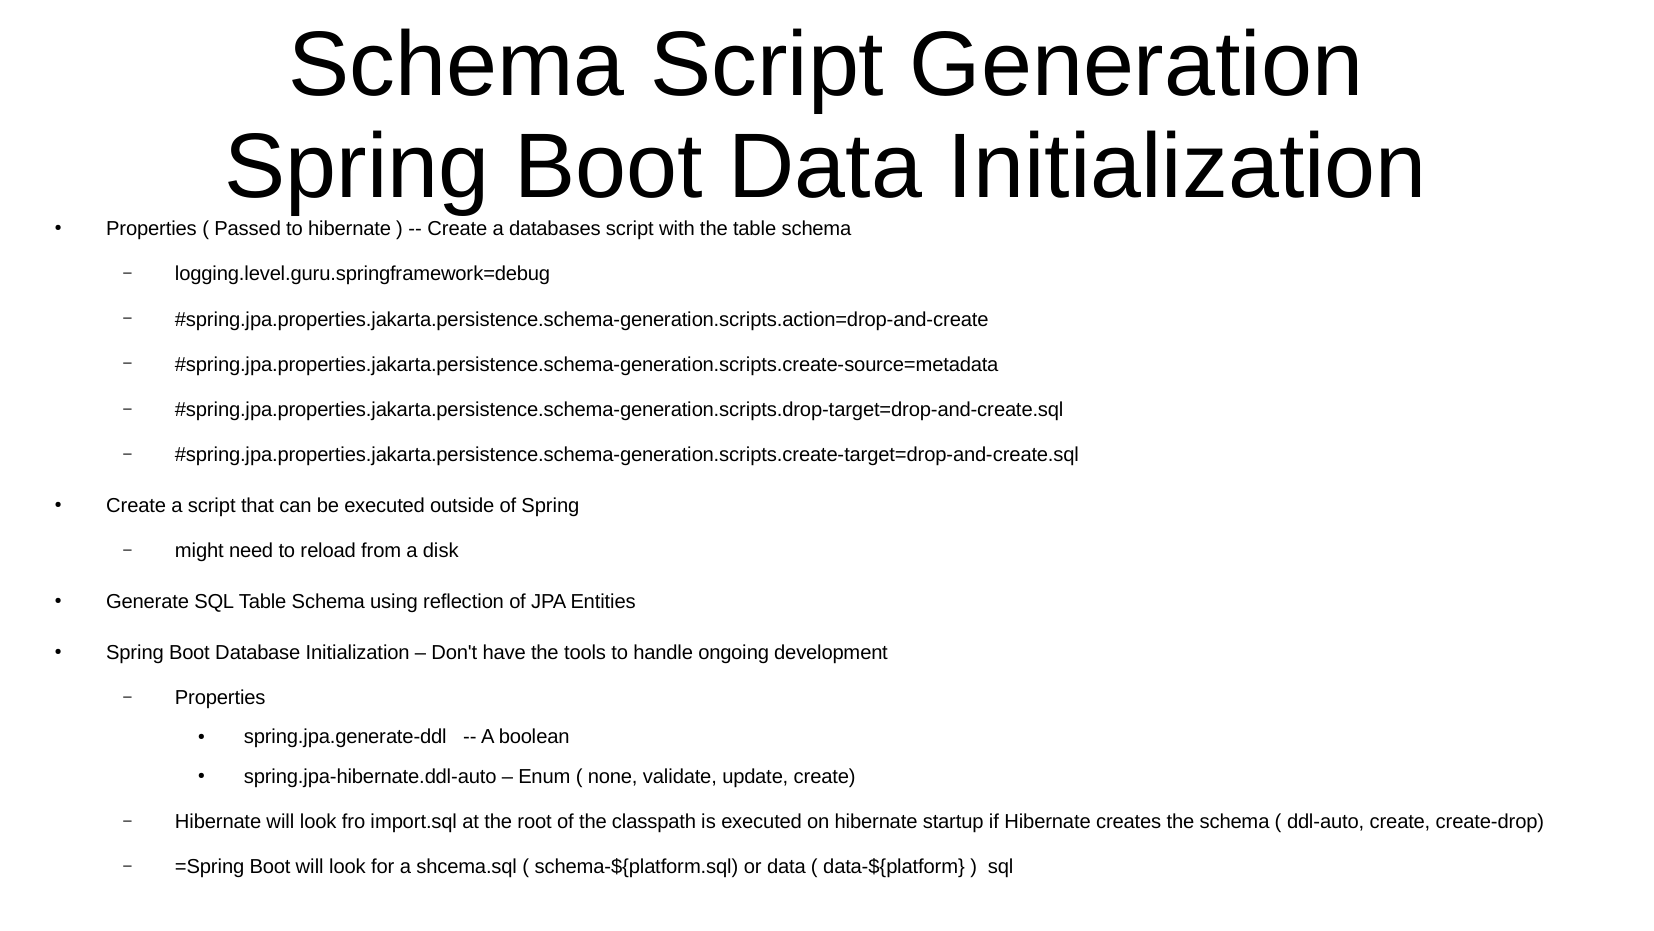

# Schema Script Generation Spring Boot Data Initialization
Properties ( Passed to hibernate ) -- Create a databases script with the table schema
logging.level.guru.springframework=debug
#spring.jpa.properties.jakarta.persistence.schema-generation.scripts.action=drop-and-create
#spring.jpa.properties.jakarta.persistence.schema-generation.scripts.create-source=metadata
#spring.jpa.properties.jakarta.persistence.schema-generation.scripts.drop-target=drop-and-create.sql
#spring.jpa.properties.jakarta.persistence.schema-generation.scripts.create-target=drop-and-create.sql
Create a script that can be executed outside of Spring
might need to reload from a disk
Generate SQL Table Schema using reflection of JPA Entities
Spring Boot Database Initialization – Don't have the tools to handle ongoing development
Properties
spring.jpa.generate-ddl -- A boolean
spring.jpa-hibernate.ddl-auto – Enum ( none, validate, update, create)
Hibernate will look fro import.sql at the root of the classpath is executed on hibernate startup if Hibernate creates the schema ( ddl-auto, create, create-drop)
=Spring Boot will look for a shcema.sql ( schema-${platform.sql) or data ( data-${platform} ) sql